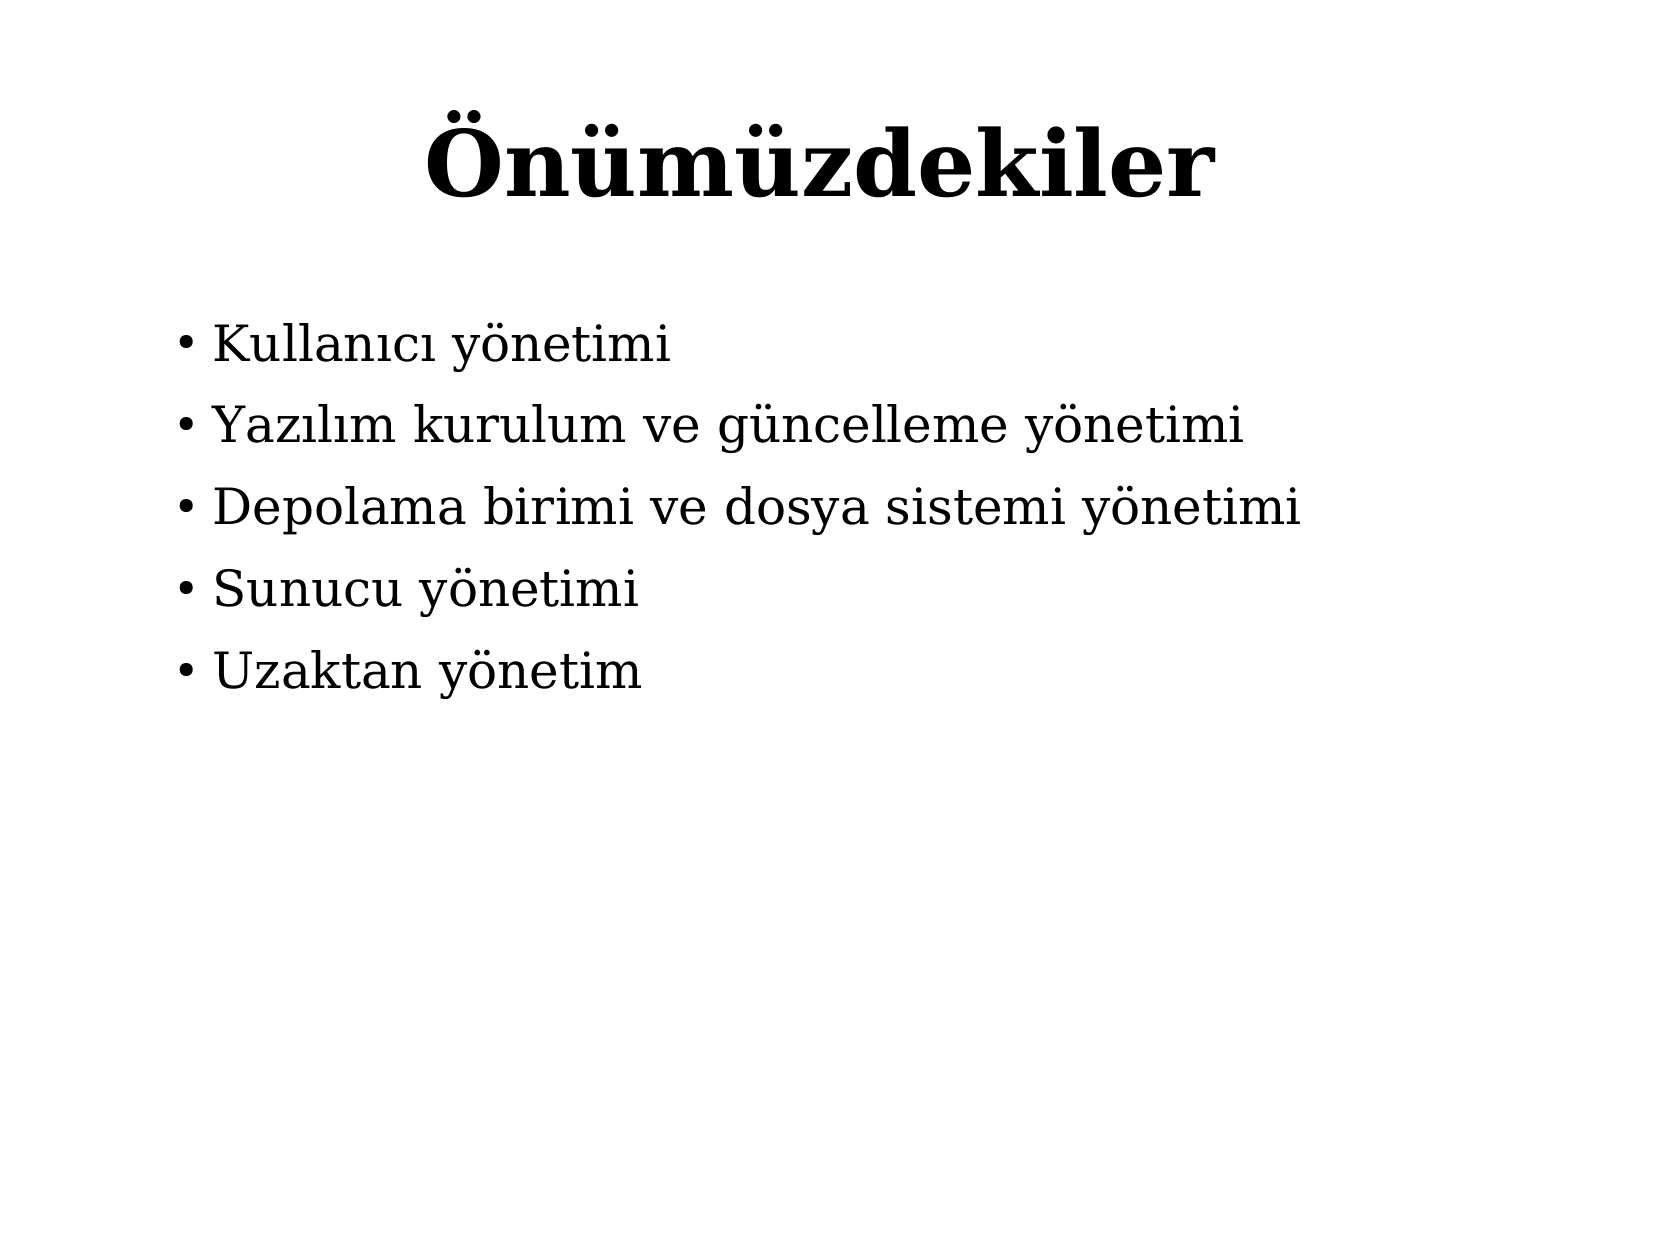

Önümüzdekiler
Kullanıcı yönetimi
Yazılım kurulum ve güncelleme yönetimi
Depolama birimi ve dosya sistemi yönetimi
Sunucu yönetimi
Uzaktan yönetim